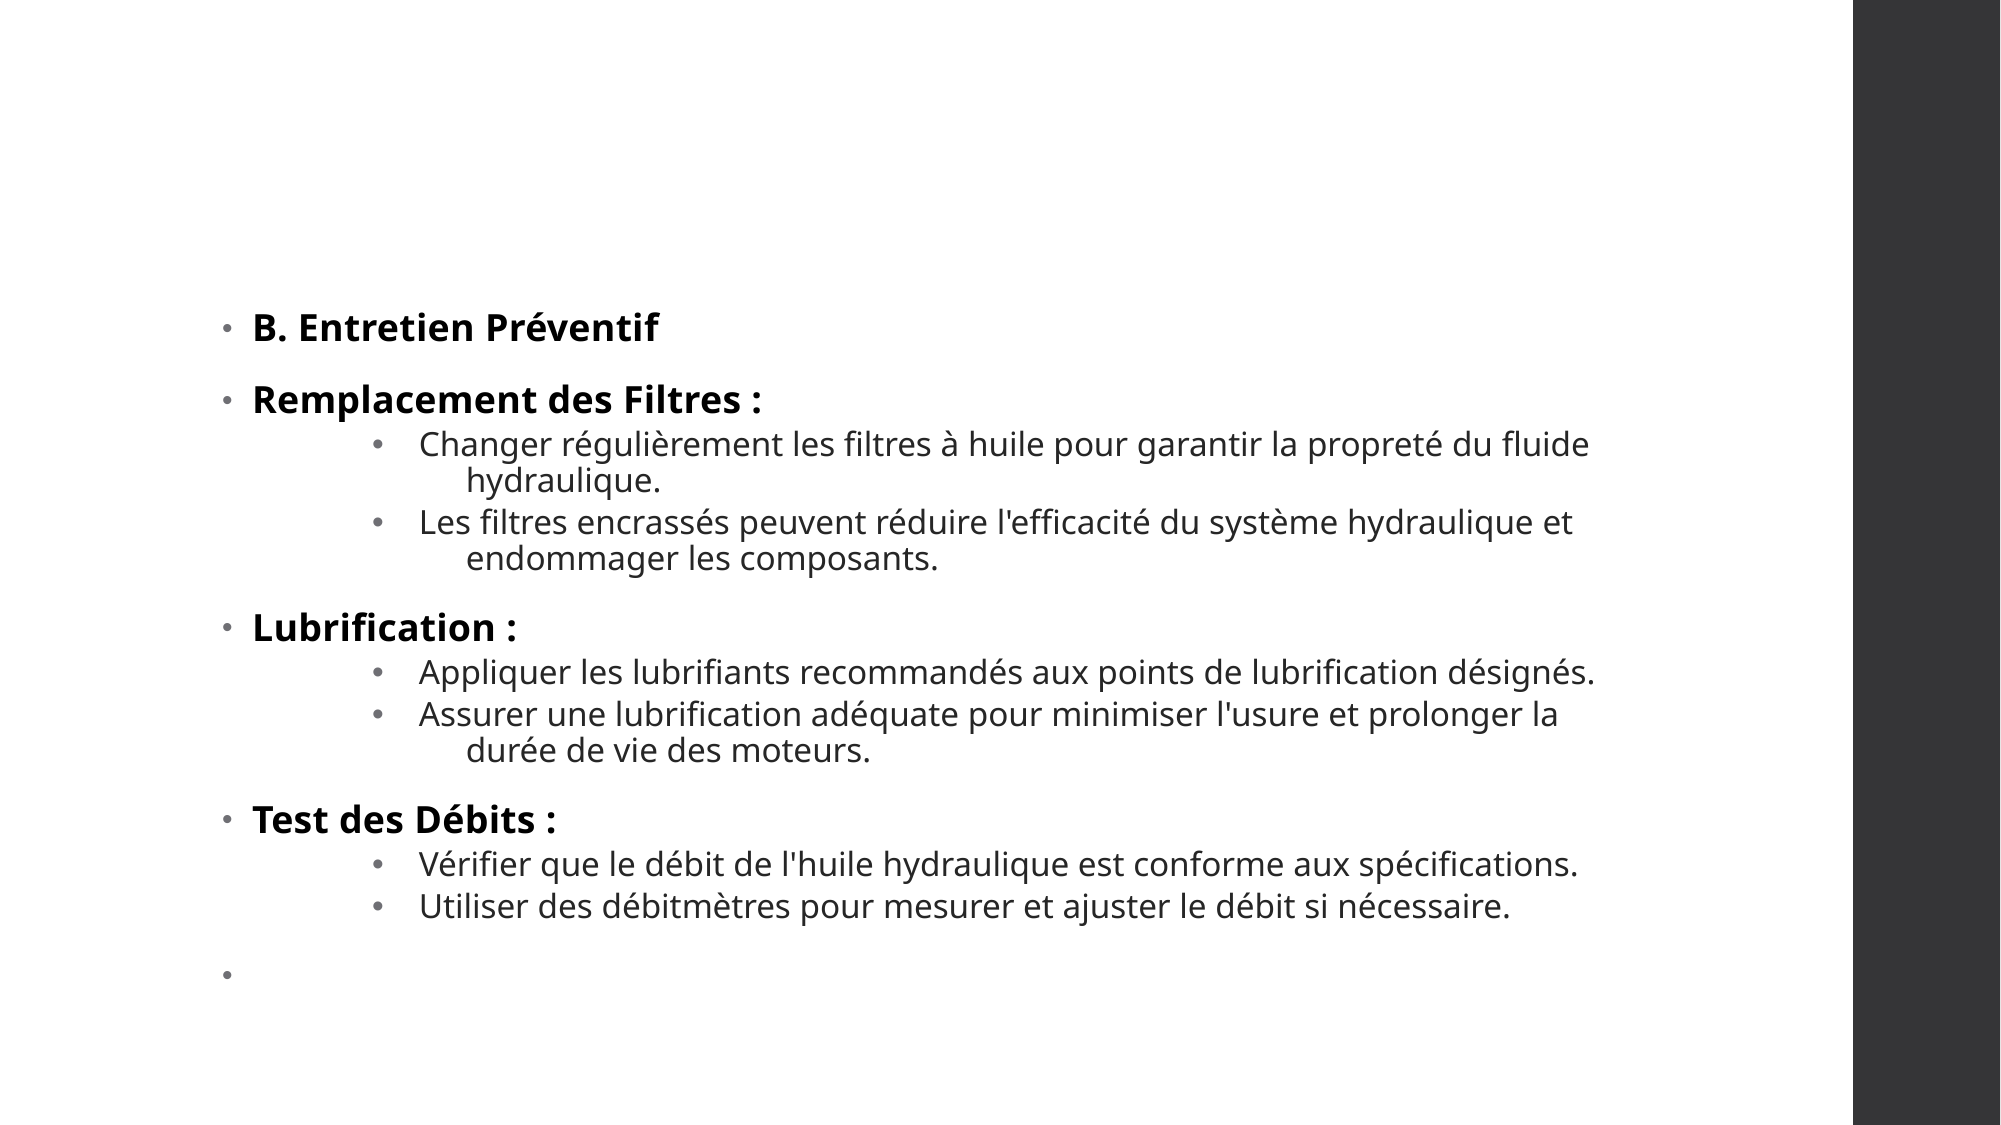

#
B. Entretien Préventif
Remplacement des Filtres :
Changer régulièrement les filtres à huile pour garantir la propreté du fluide hydraulique.
Les filtres encrassés peuvent réduire l'efficacité du système hydraulique et endommager les composants.
Lubrification :
Appliquer les lubrifiants recommandés aux points de lubrification désignés.
Assurer une lubrification adéquate pour minimiser l'usure et prolonger la durée de vie des moteurs.
Test des Débits :
Vérifier que le débit de l'huile hydraulique est conforme aux spécifications.
Utiliser des débitmètres pour mesurer et ajuster le débit si nécessaire.